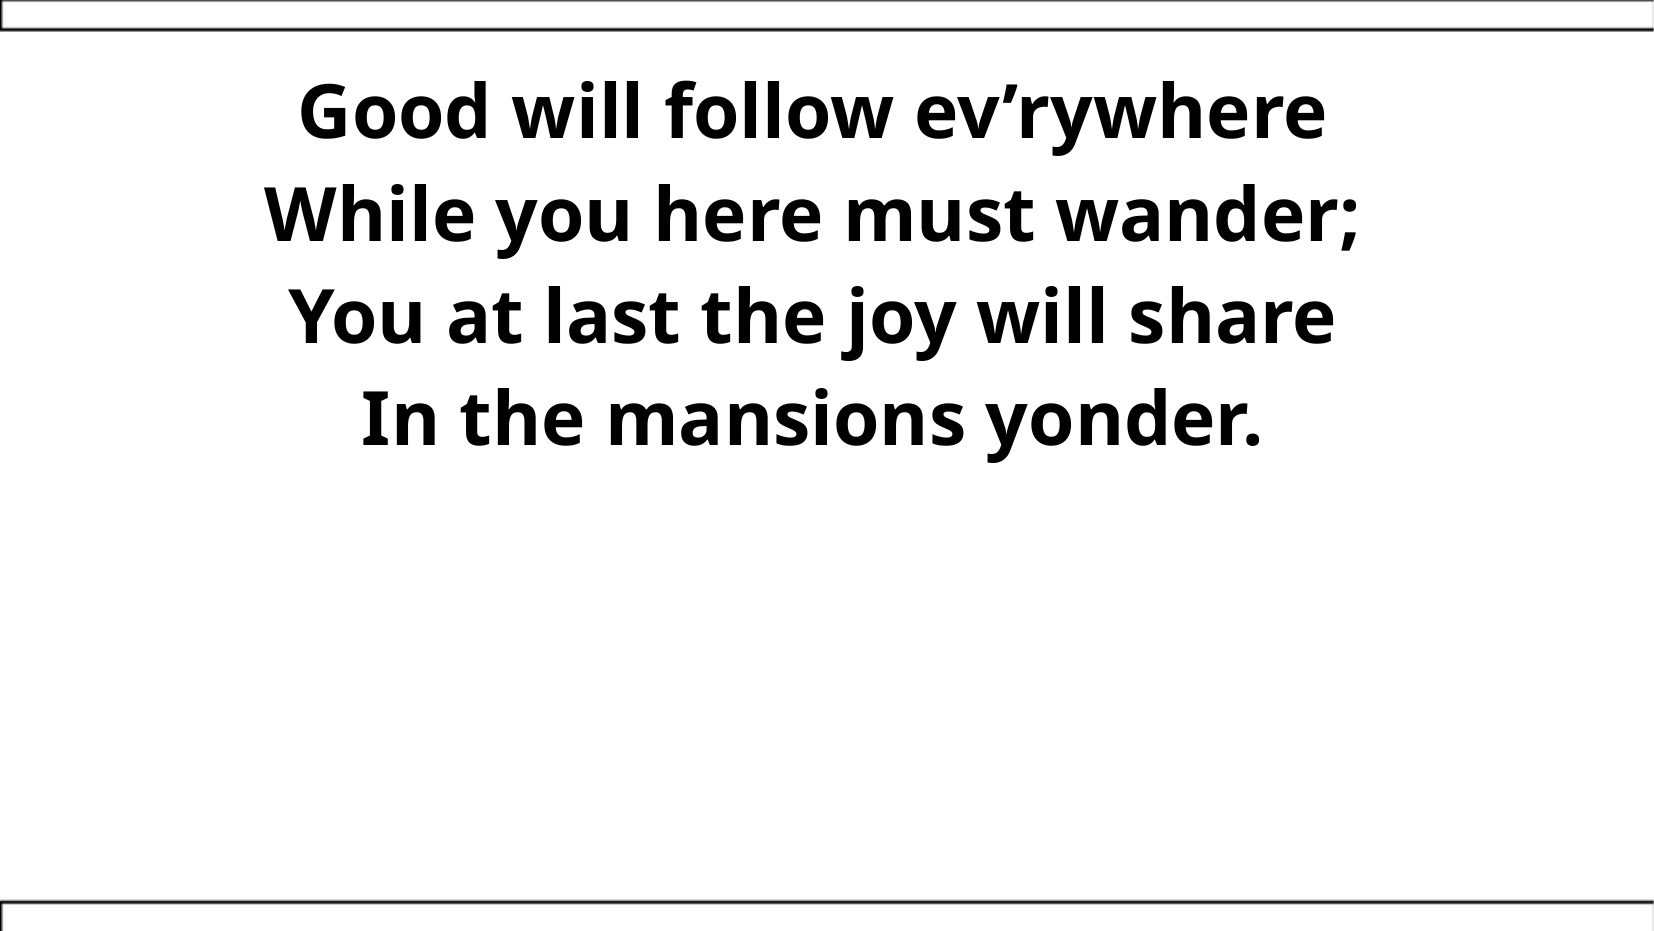

Good will follow ev’rywhere
While you here must wander;
You at last the joy will share
In the mansions yonder.